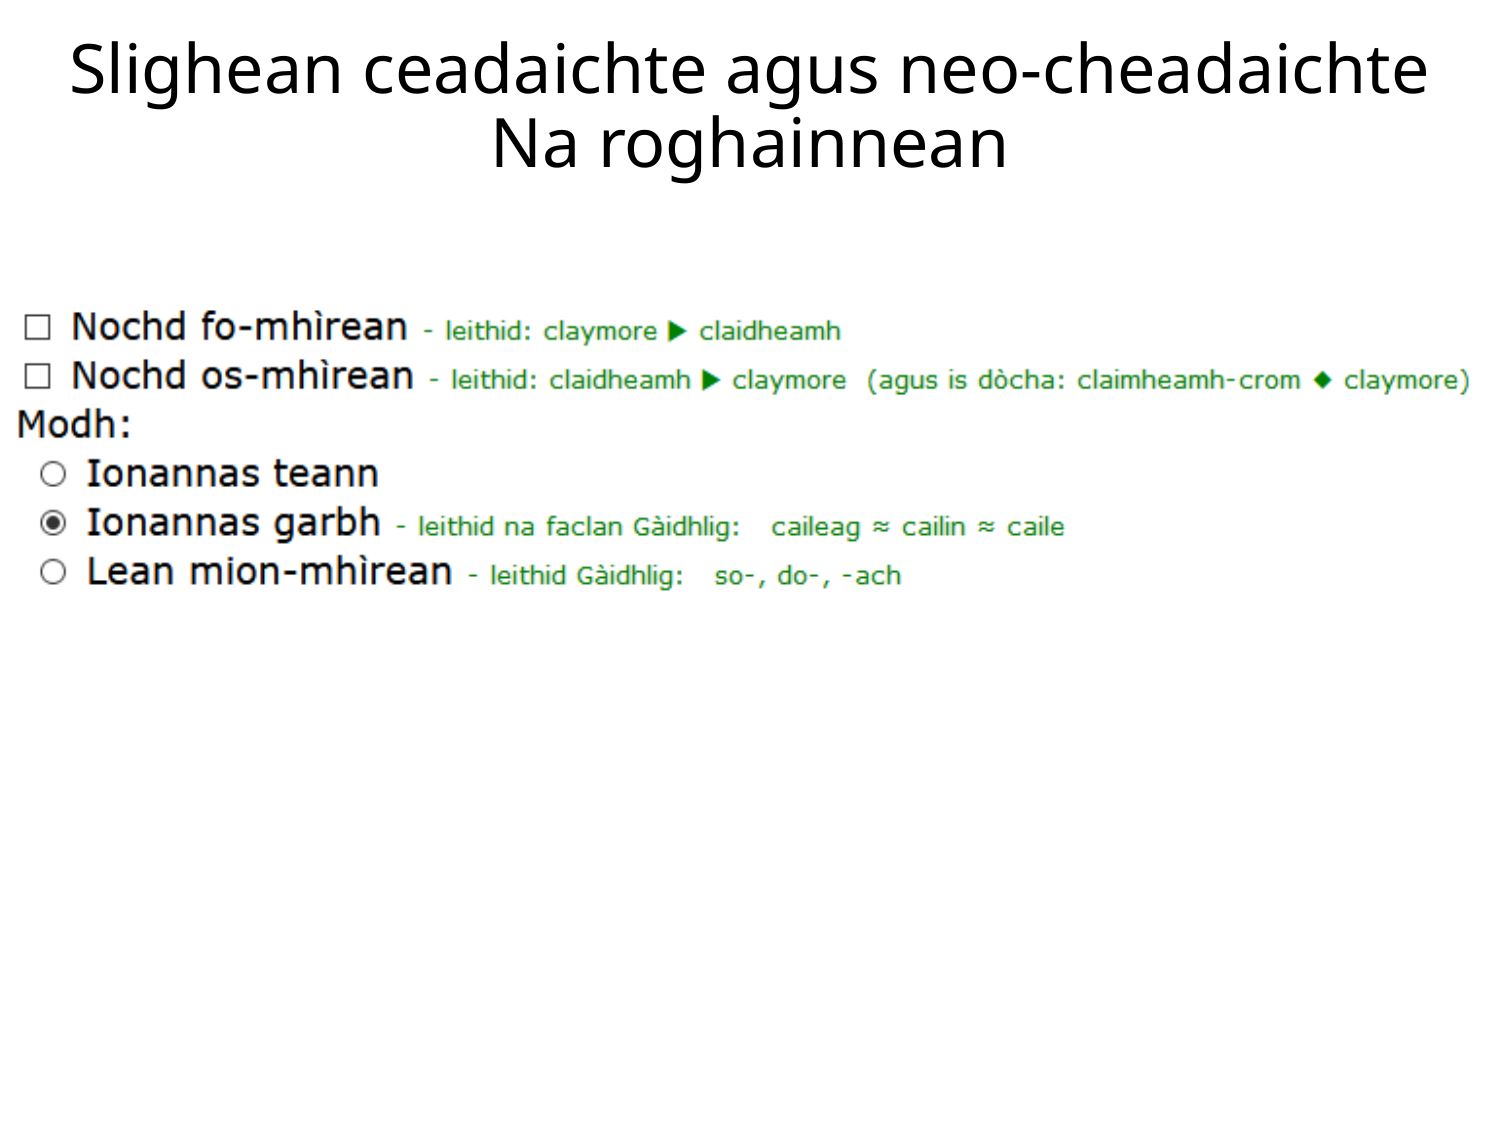

# Slighean ceadaichte agus neo-cheadaichte Na roghainnean